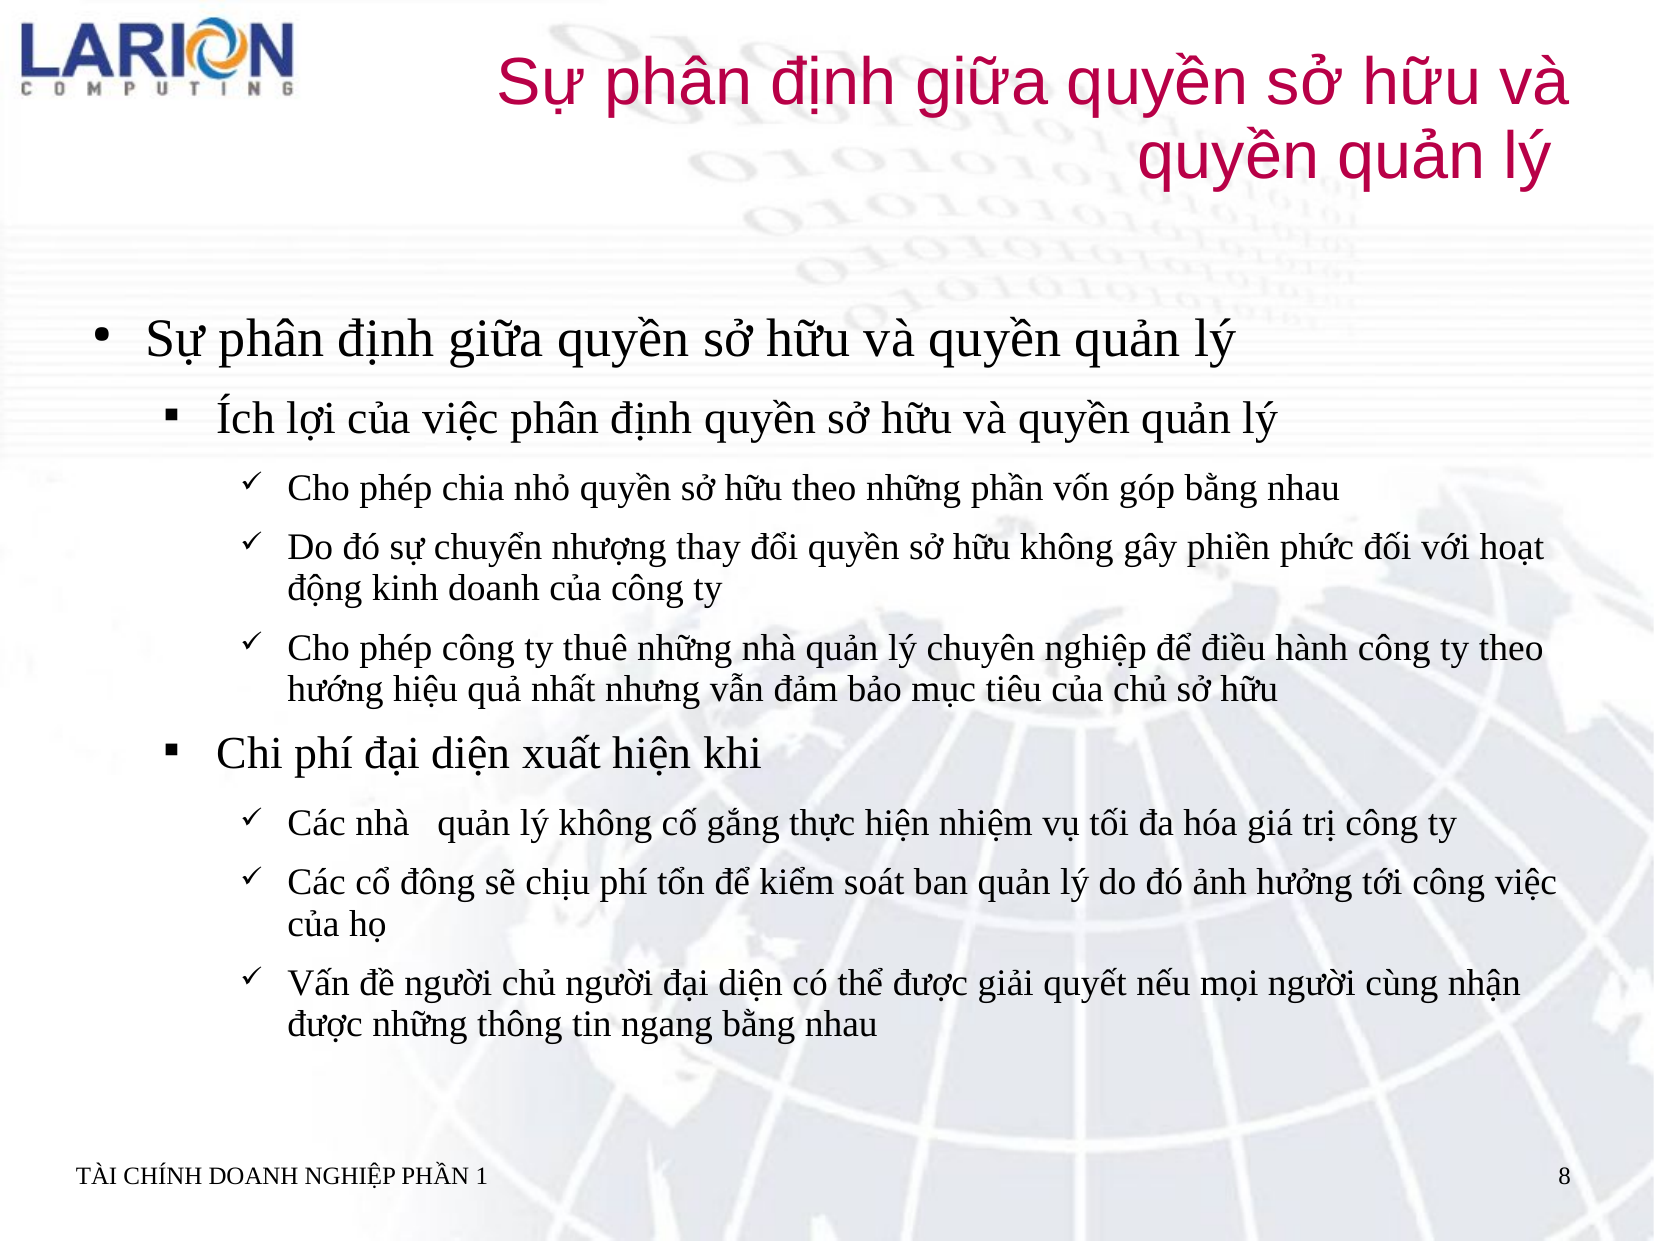

# Sự phân định giữa quyền sở hữu và quyền quản lý
Sự phân định giữa quyền sở hữu và quyền quản lý
Ích lợi của việc phân định quyền sở hữu và quyền quản lý
Cho phép chia nhỏ quyền sở hữu theo những phần vốn góp bằng nhau
Do đó sự chuyển nhượng thay đổi quyền sở hữu không gây phiền phức đối với hoạt động kinh doanh của công ty
Cho phép công ty thuê những nhà quản lý chuyên nghiệp để điều hành công ty theo hướng hiệu quả nhất nhưng vẫn đảm bảo mục tiêu của chủ sở hữu
Chi phí đại diện xuất hiện khi
Các nhà 	quản lý không cố gắng thực hiện nhiệm vụ tối đa hóa giá trị công ty
Các cổ đông sẽ chịu phí tổn để kiểm soát ban quản lý do đó ảnh hưởng tới công việc của họ
Vấn đề người chủ người đại diện có thể được giải quyết nếu mọi người cùng nhận được những thông tin ngang bằng nhau
TÀI CHÍNH DOANH NGHIỆP PHẦN 1
8